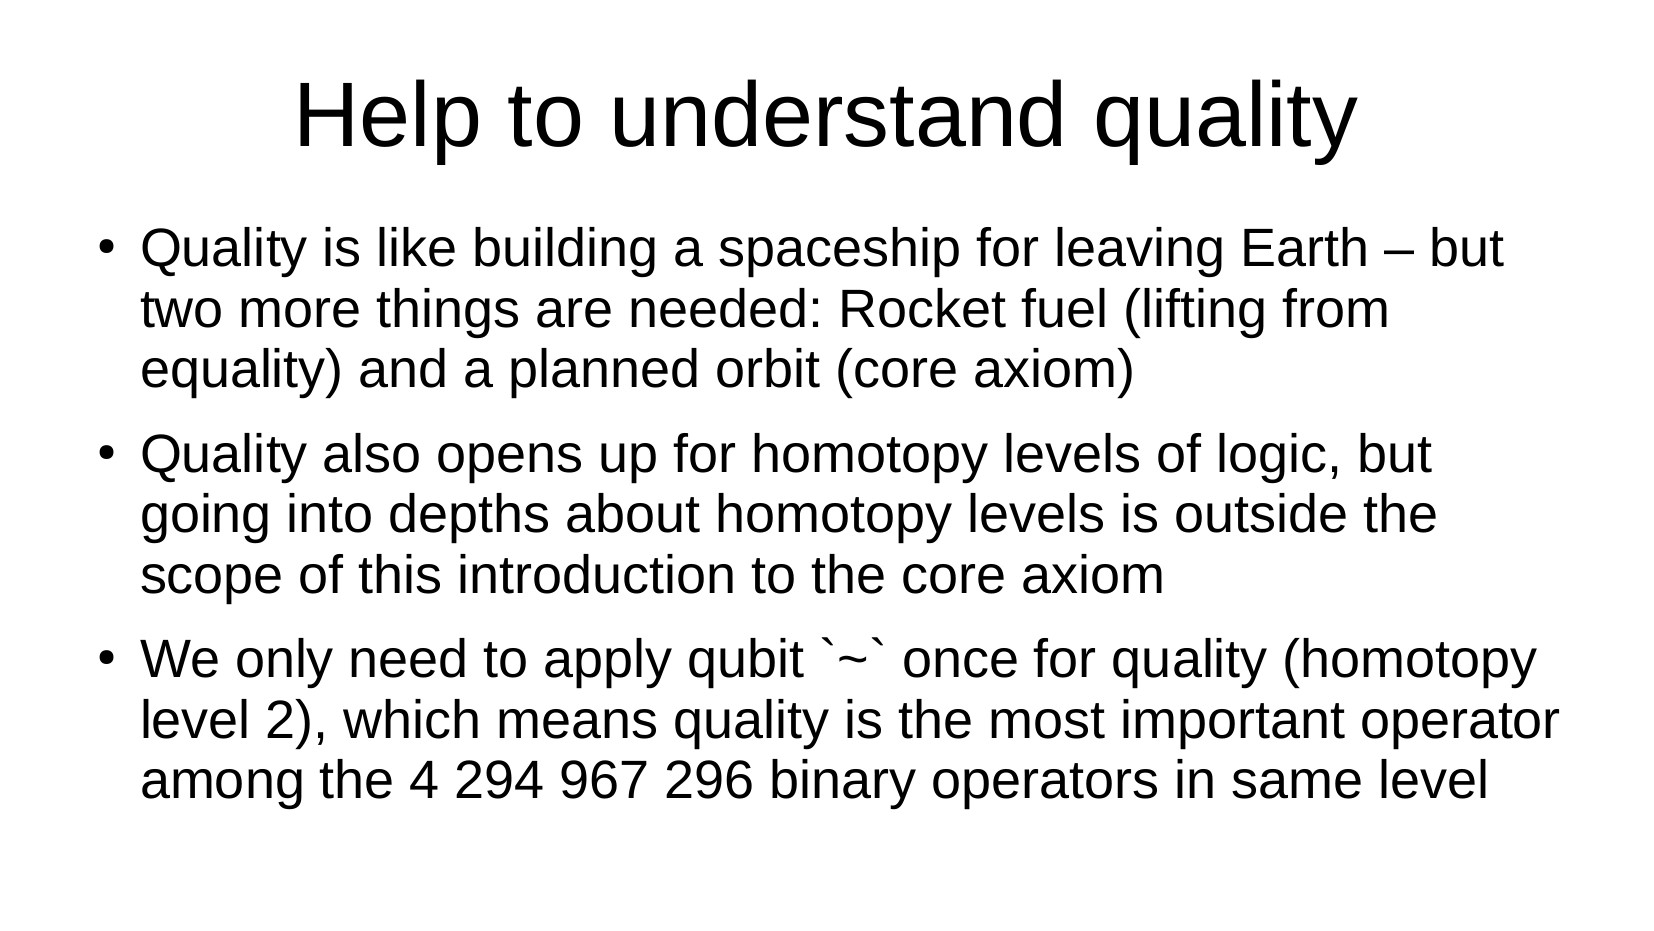

# Help to understand quality
Quality is like building a spaceship for leaving Earth – but two more things are needed: Rocket fuel (lifting from equality) and a planned orbit (core axiom)
Quality also opens up for homotopy levels of logic, but going into depths about homotopy levels is outside the scope of this introduction to the core axiom
We only need to apply qubit `~` once for quality (homotopy level 2), which means quality is the most important operator among the 4 294 967 296 binary operators in same level